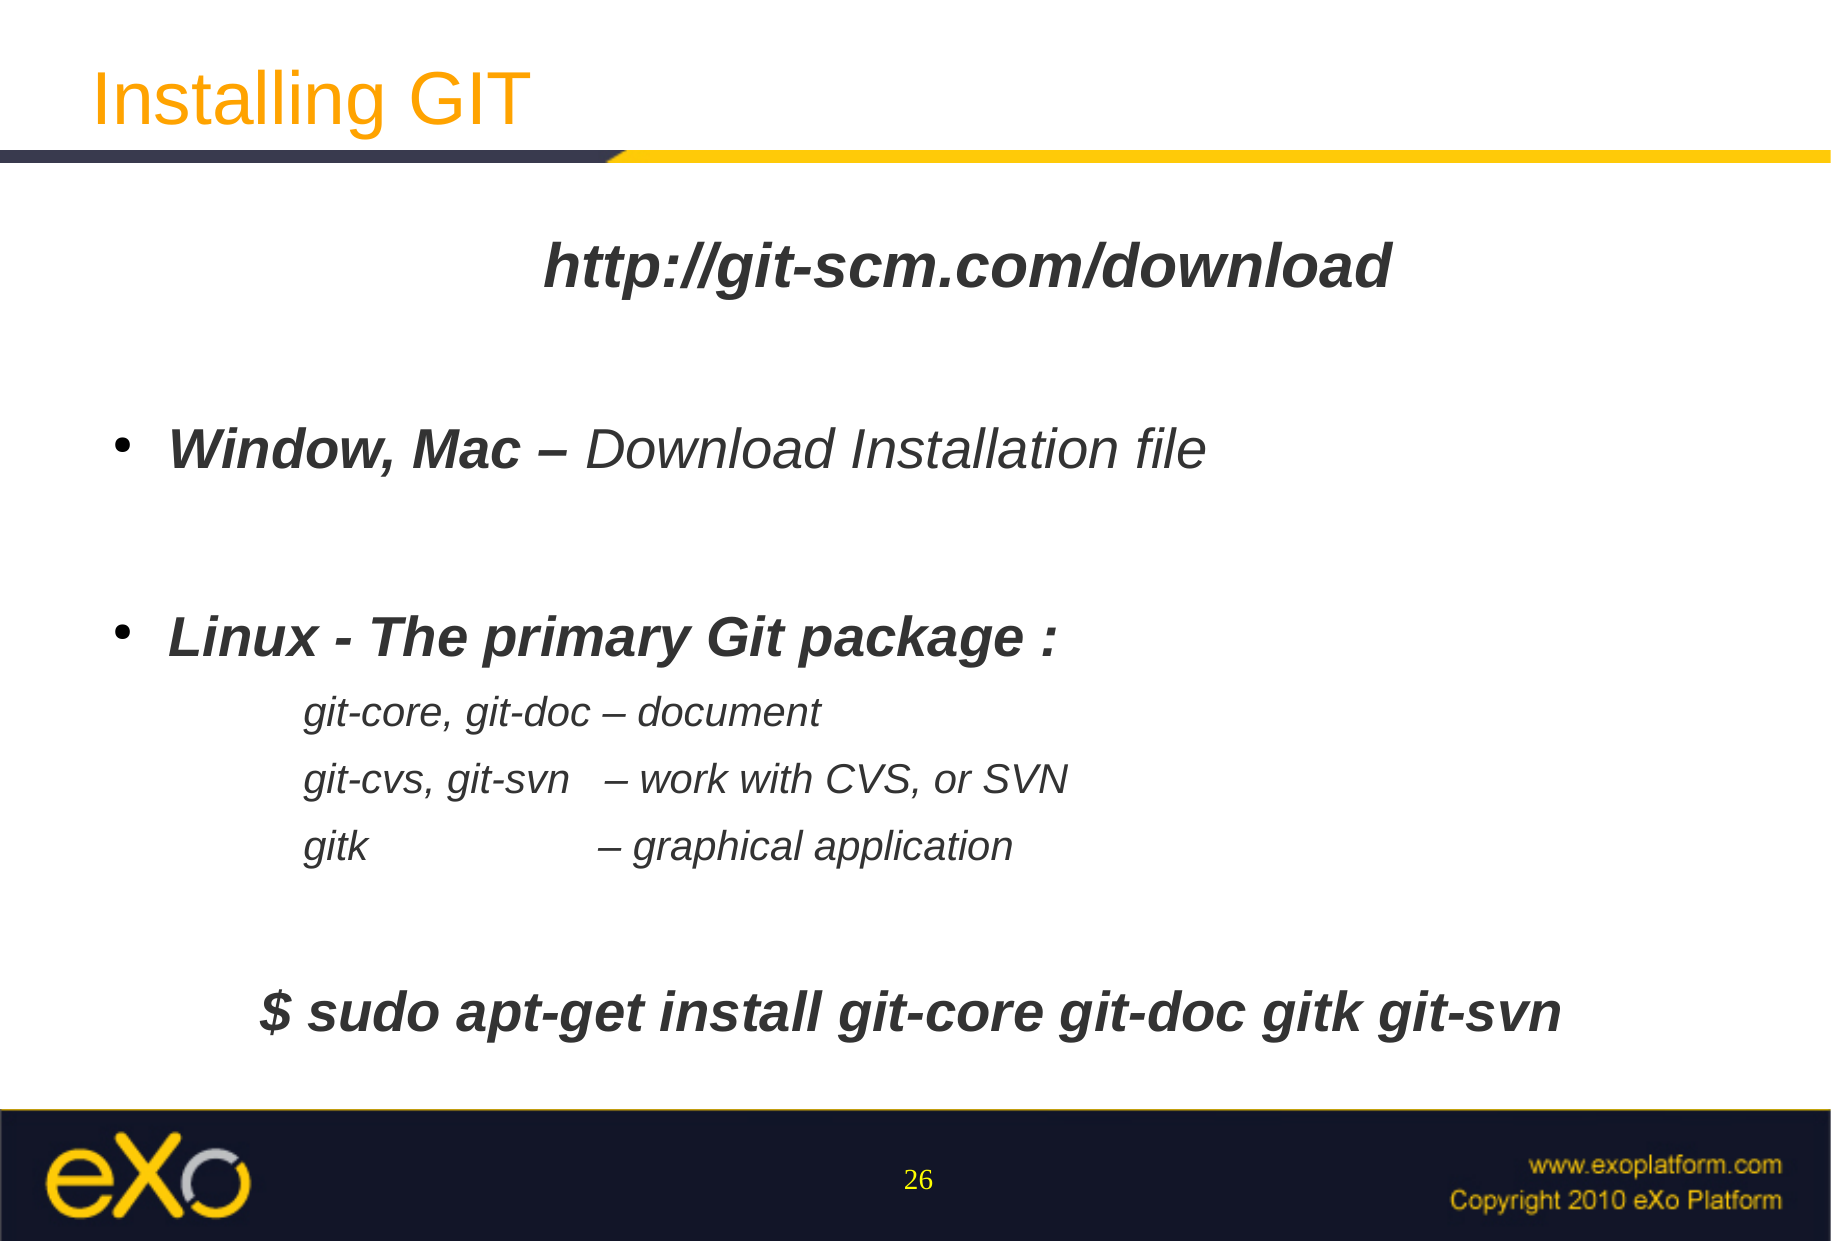

Installing GIT
http://git-scm.com/download
# Window, Mac – Download Installation file
Linux - The primary Git package :
 git-core, git-doc – document
 git-cvs, git-svn – work with CVS, or SVN
 gitk – graphical application
$ sudo apt-get install git-core git-doc gitk git-svn